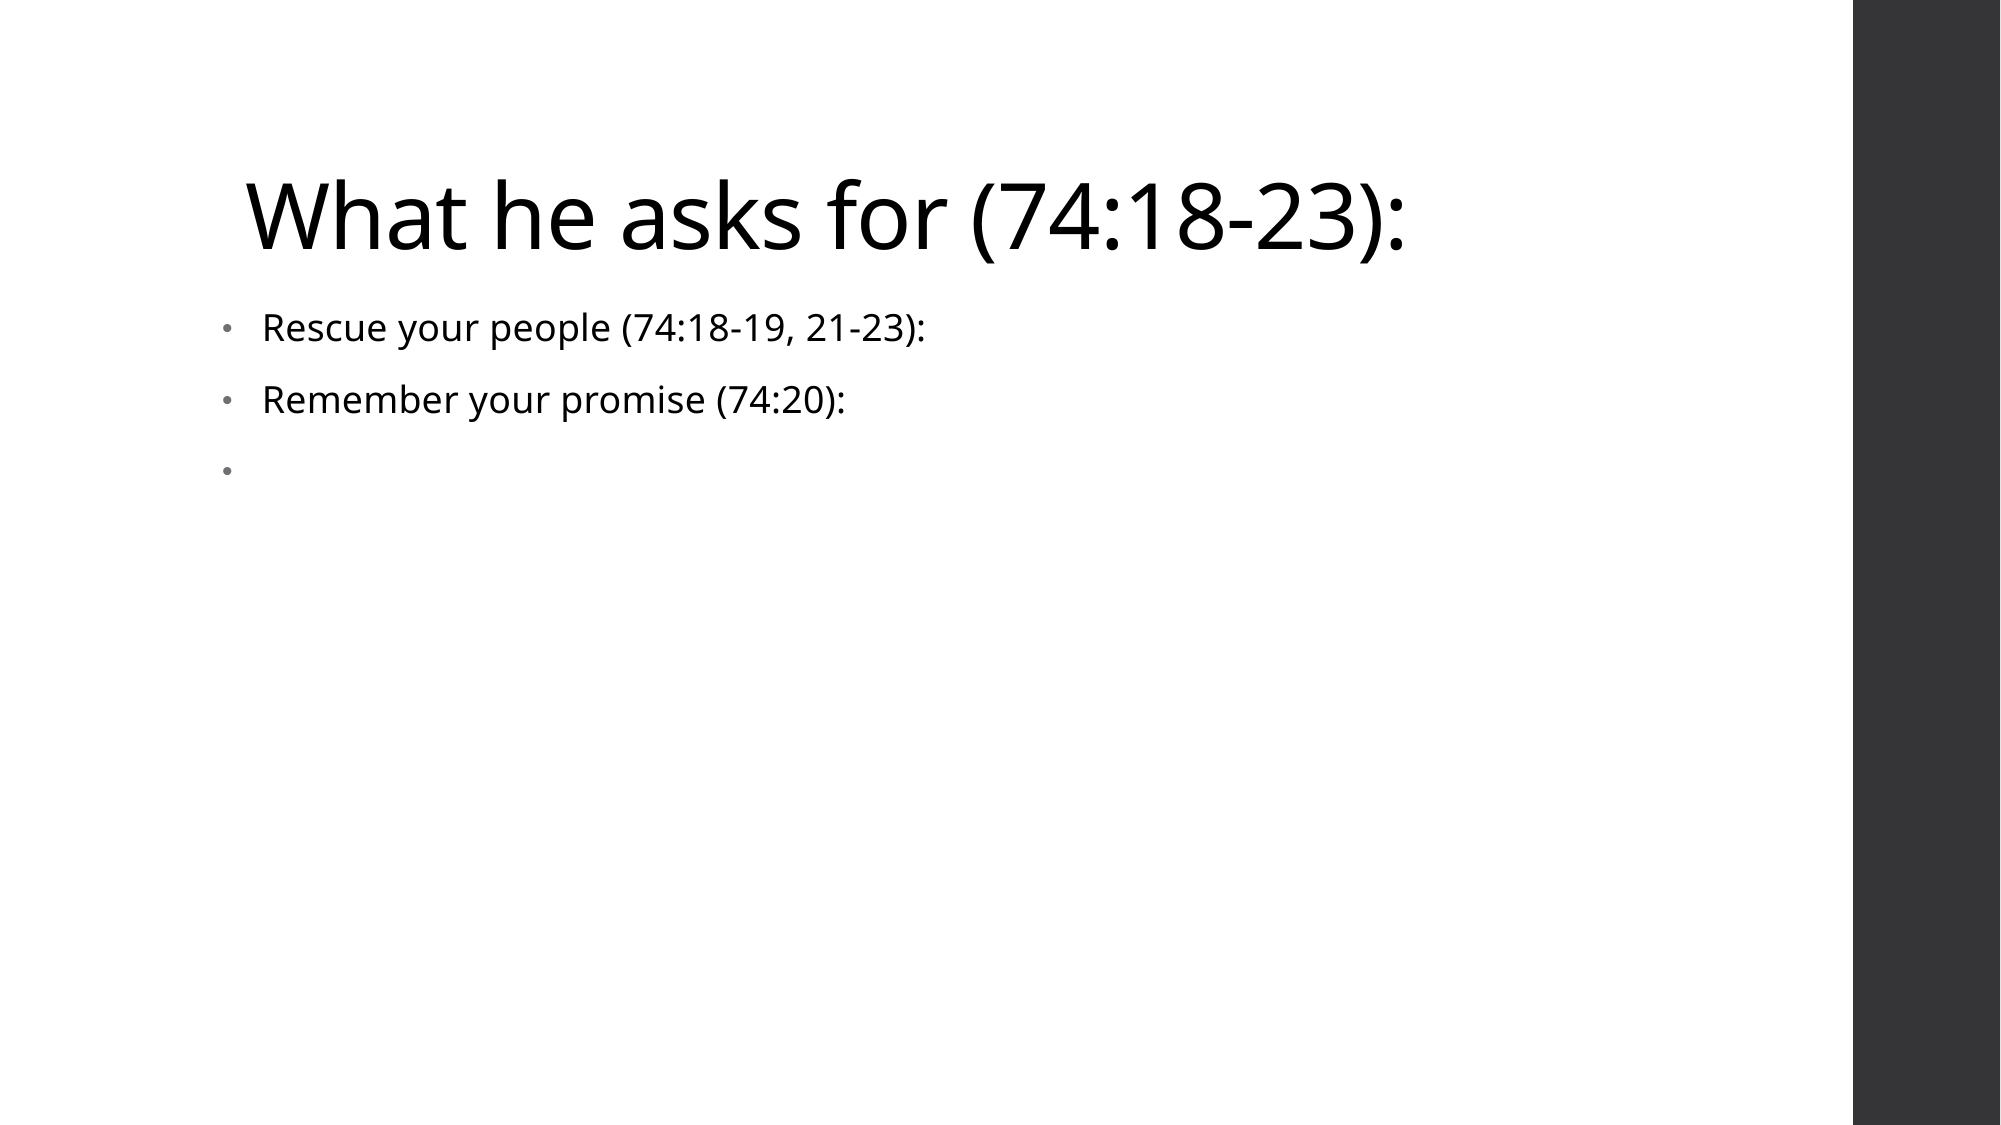

# What he asks for (74:18-23):
 Rescue your people (74:18-19, 21-23):
 Remember your promise (74:20):